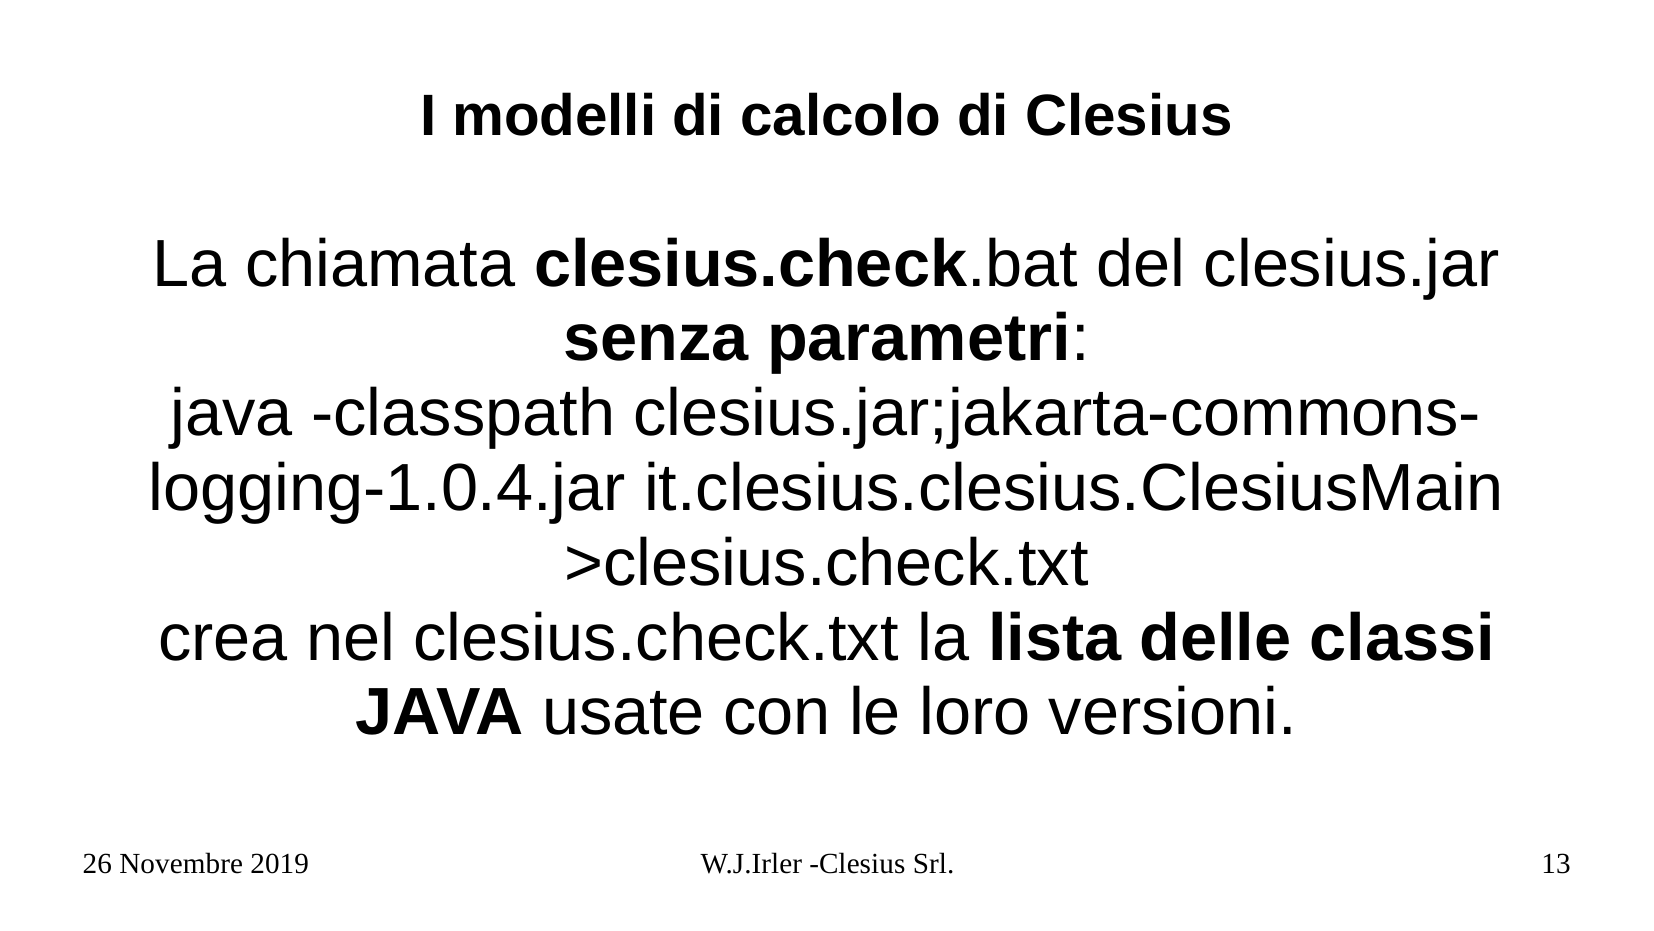

# I modelli di calcolo di Clesius
La chiamata clesius.check.bat del clesius.jar senza parametri:
java -classpath clesius.jar;jakarta-commons-logging-1.0.4.jar it.clesius.clesius.ClesiusMain >clesius.check.txt
crea nel clesius.check.txt la lista delle classi JAVA usate con le loro versioni.
26 Novembre 2019
W.J.Irler -Clesius Srl.
13